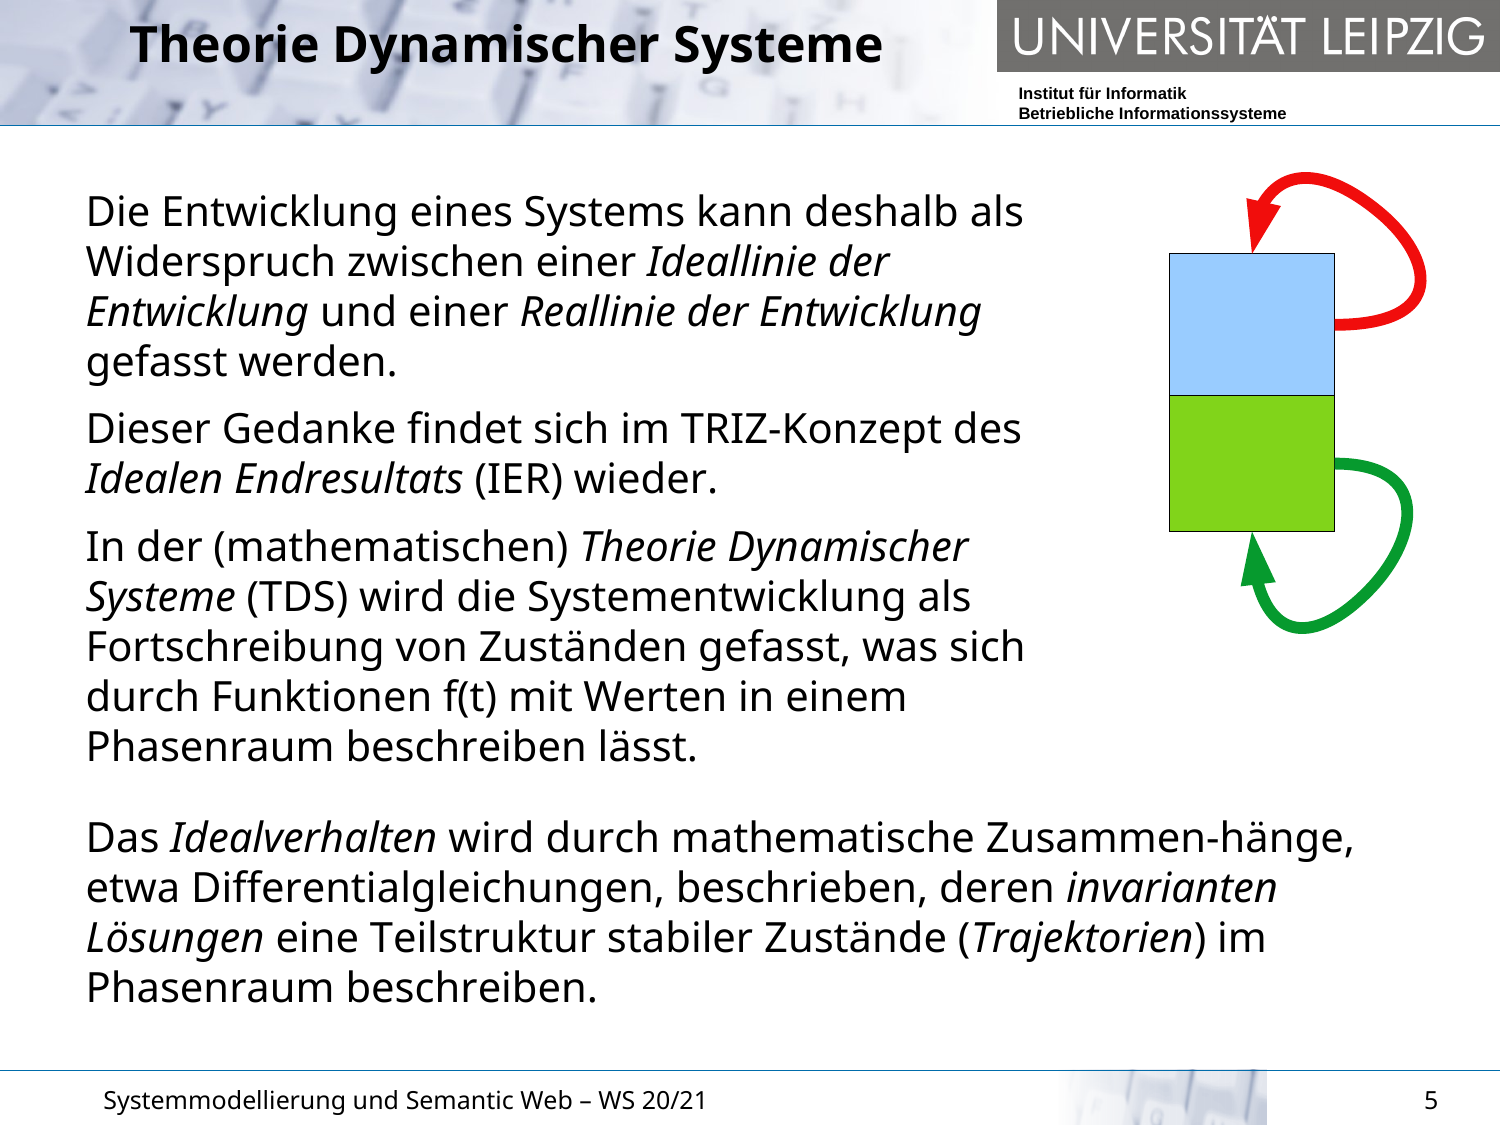

Theorie Dynamischer Systeme
Die Entwicklung eines Systems kann deshalb als Widerspruch zwischen einer Ideallinie der Entwicklung und einer Reallinie der Entwicklung gefasst werden.
Dieser Gedanke findet sich im TRIZ-Konzept des Idealen Endresultats (IER) wieder.
In der (mathematischen) Theorie Dynamischer Systeme (TDS) wird die Systementwicklung als Fortschreibung von Zuständen gefasst, was sich durch Funktionen f(t) mit Werten in einem Phasenraum beschreiben lässt.
Das Idealverhalten wird durch mathematische Zusammen-hänge, etwa Differentialgleichungen, beschrieben, deren invarianten Lösungen eine Teilstruktur stabiler Zustände (Trajektorien) im Phasenraum beschreiben.
Systemmodellierung und Semantic Web – WS 20/21
5